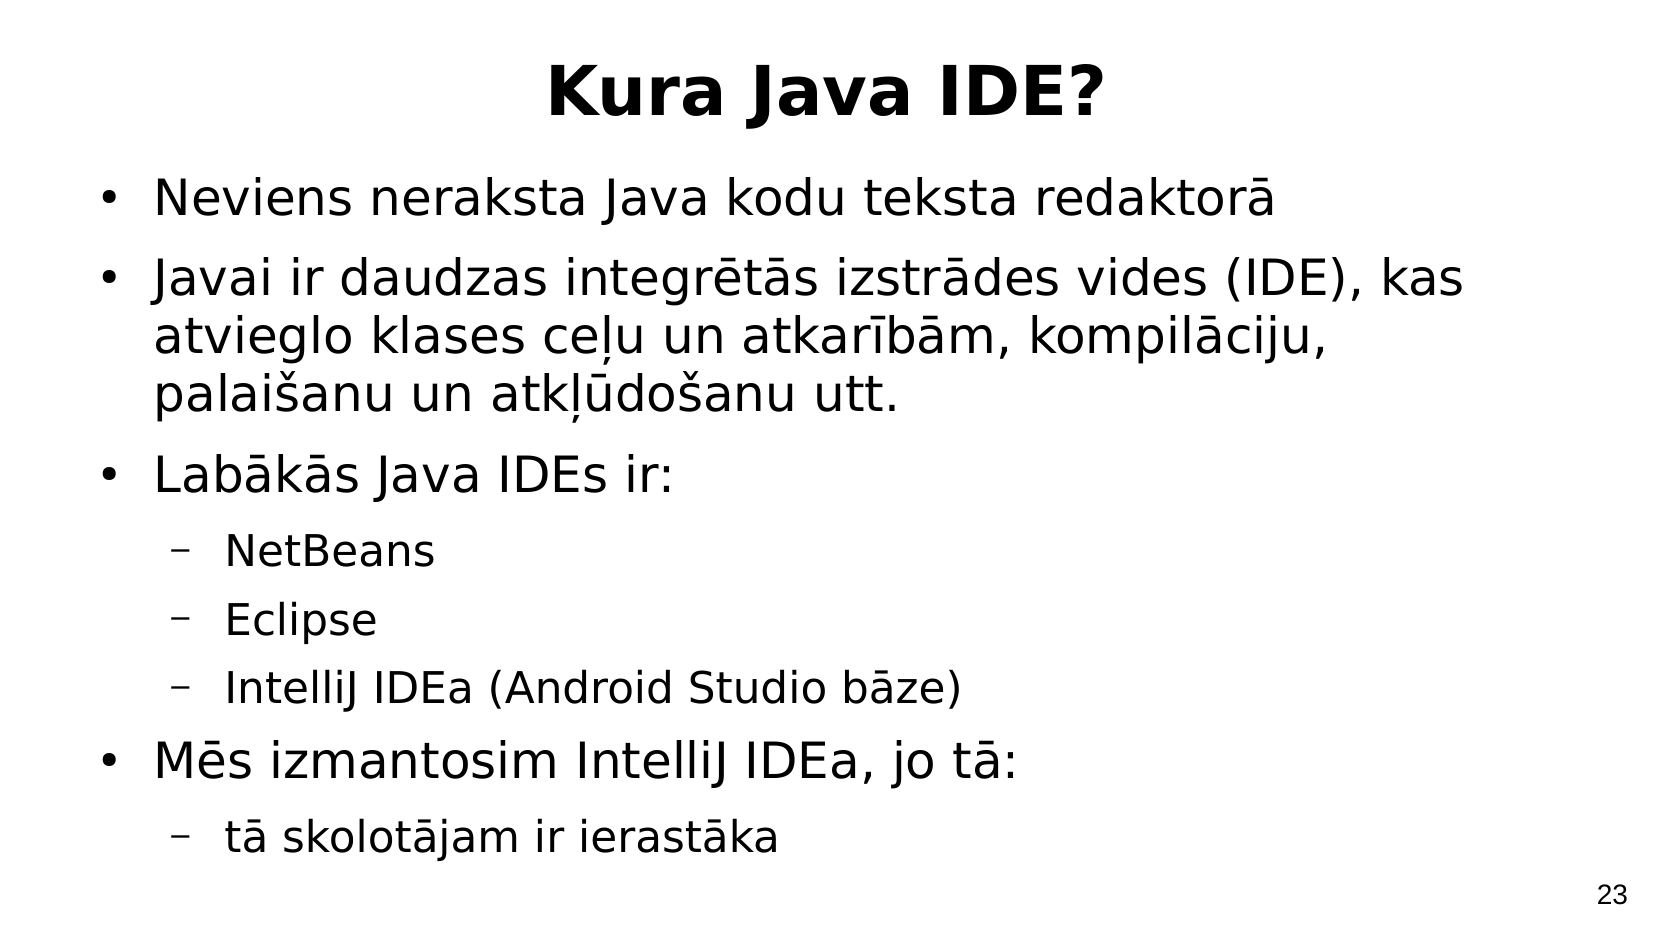

# Kura Java IDE?
Neviens neraksta Java kodu teksta redaktorā
Javai ir daudzas integrētās izstrādes vides (IDE), kas atvieglo klases ceļu un atkarībām, kompilāciju, palaišanu un atkļūdošanu utt.
Labākās Java IDEs ir:
NetBeans
Eclipse
IntelliJ IDEa (Android Studio bāze)
Mēs izmantosim IntelliJ IDEa, jo tā:
tā skolotājam ir ierastāka